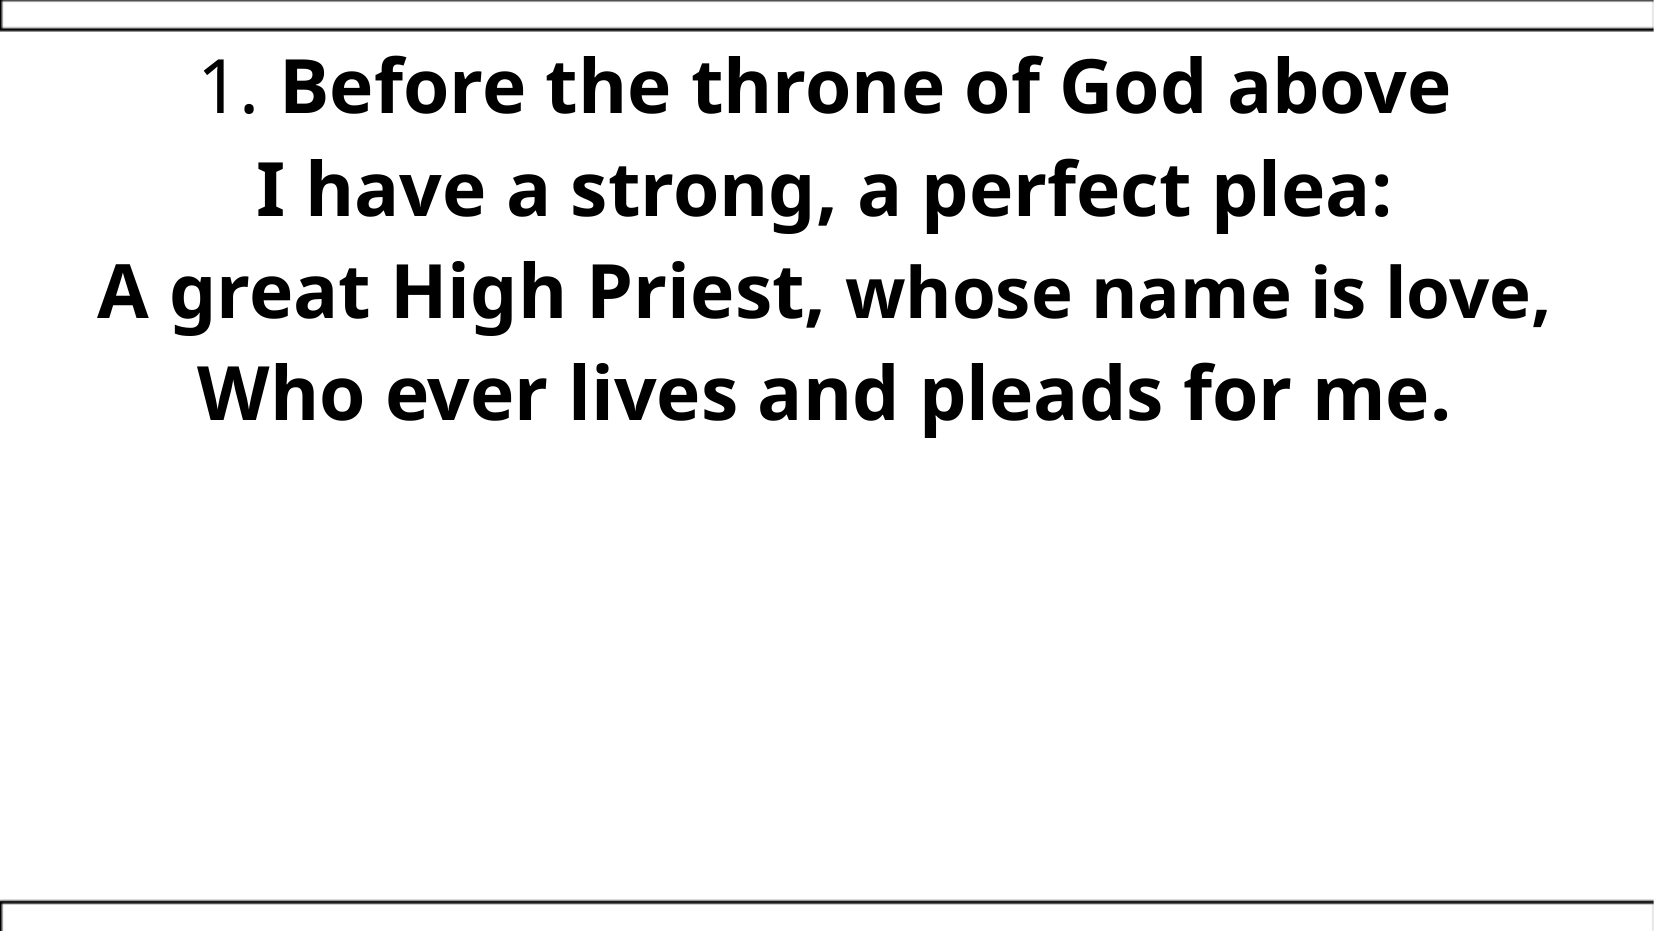

1. Before the throne of God above
I have a strong, a perfect plea:
A great High Priest, whose name is love,
Who ever lives and pleads for me.